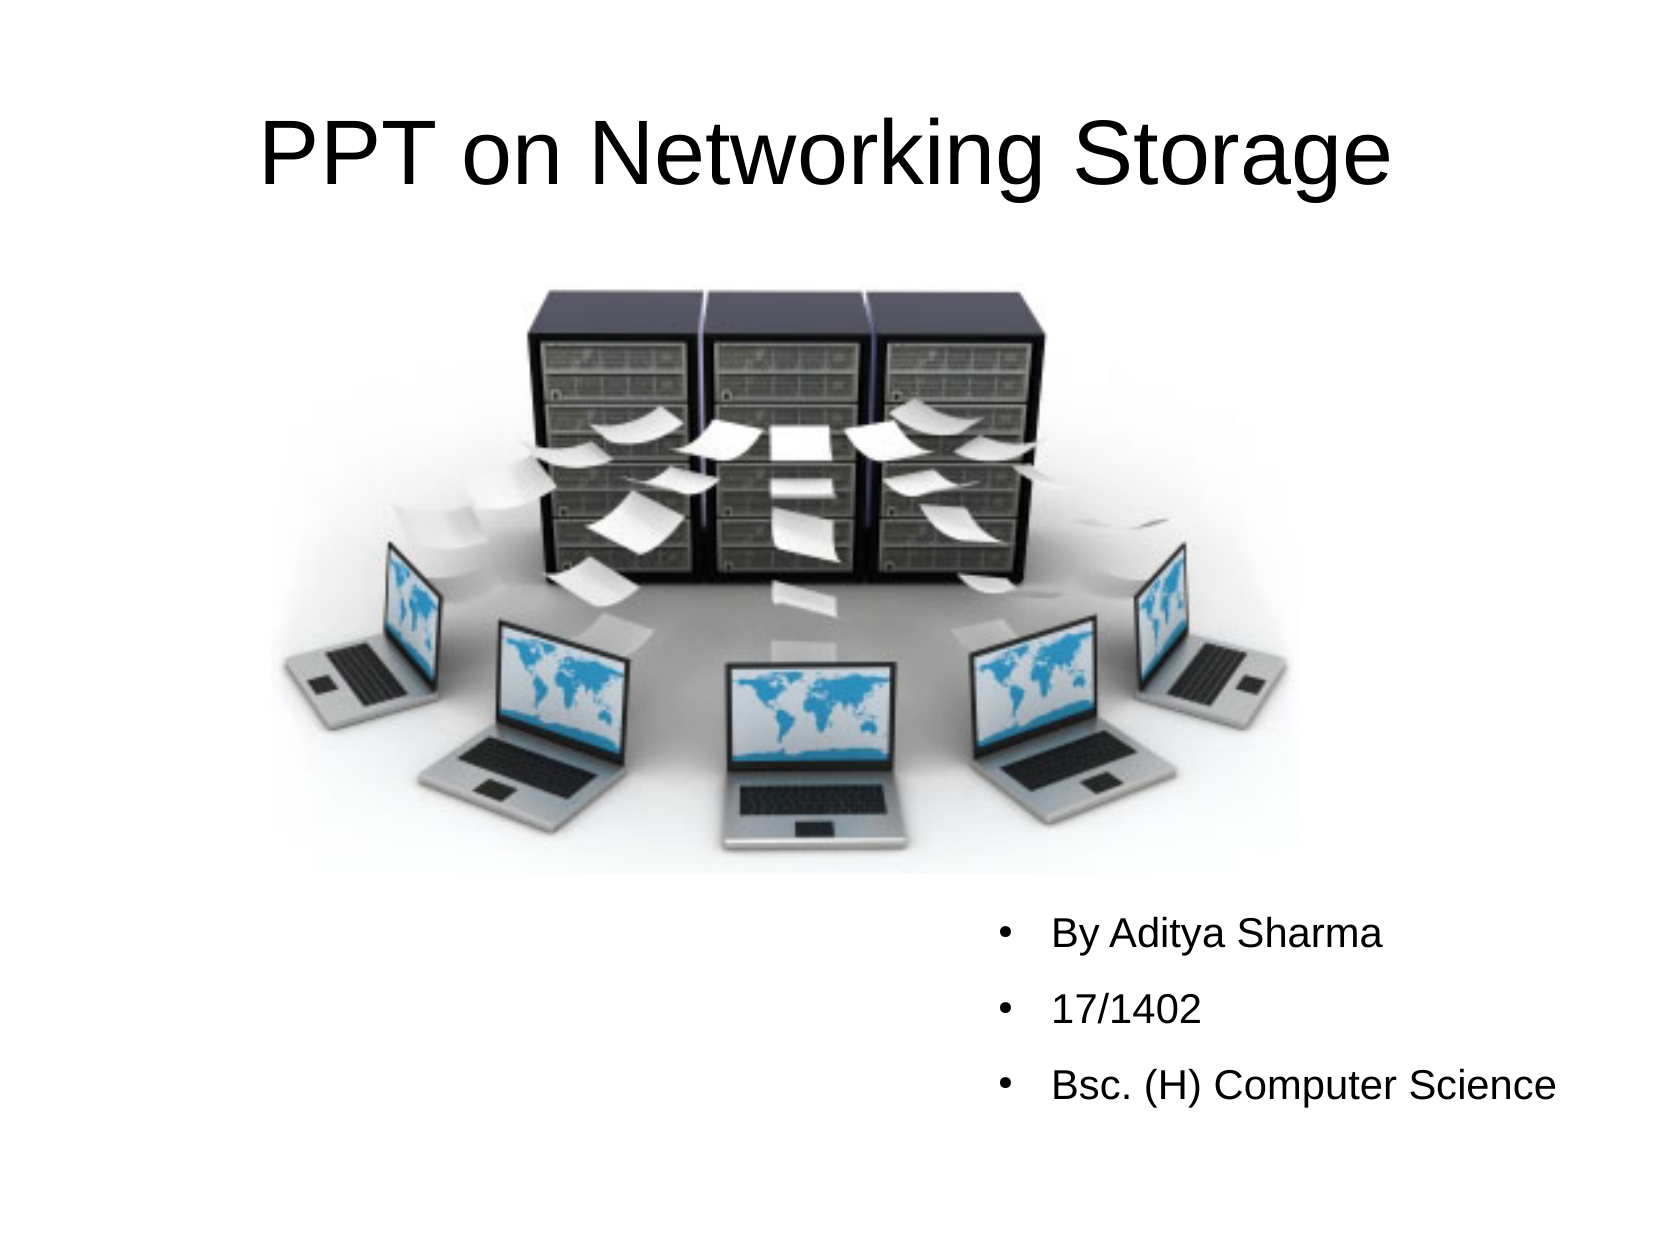

# PPT on Networking Storage
By Aditya Sharma
17/1402
Bsc. (H) Computer Science